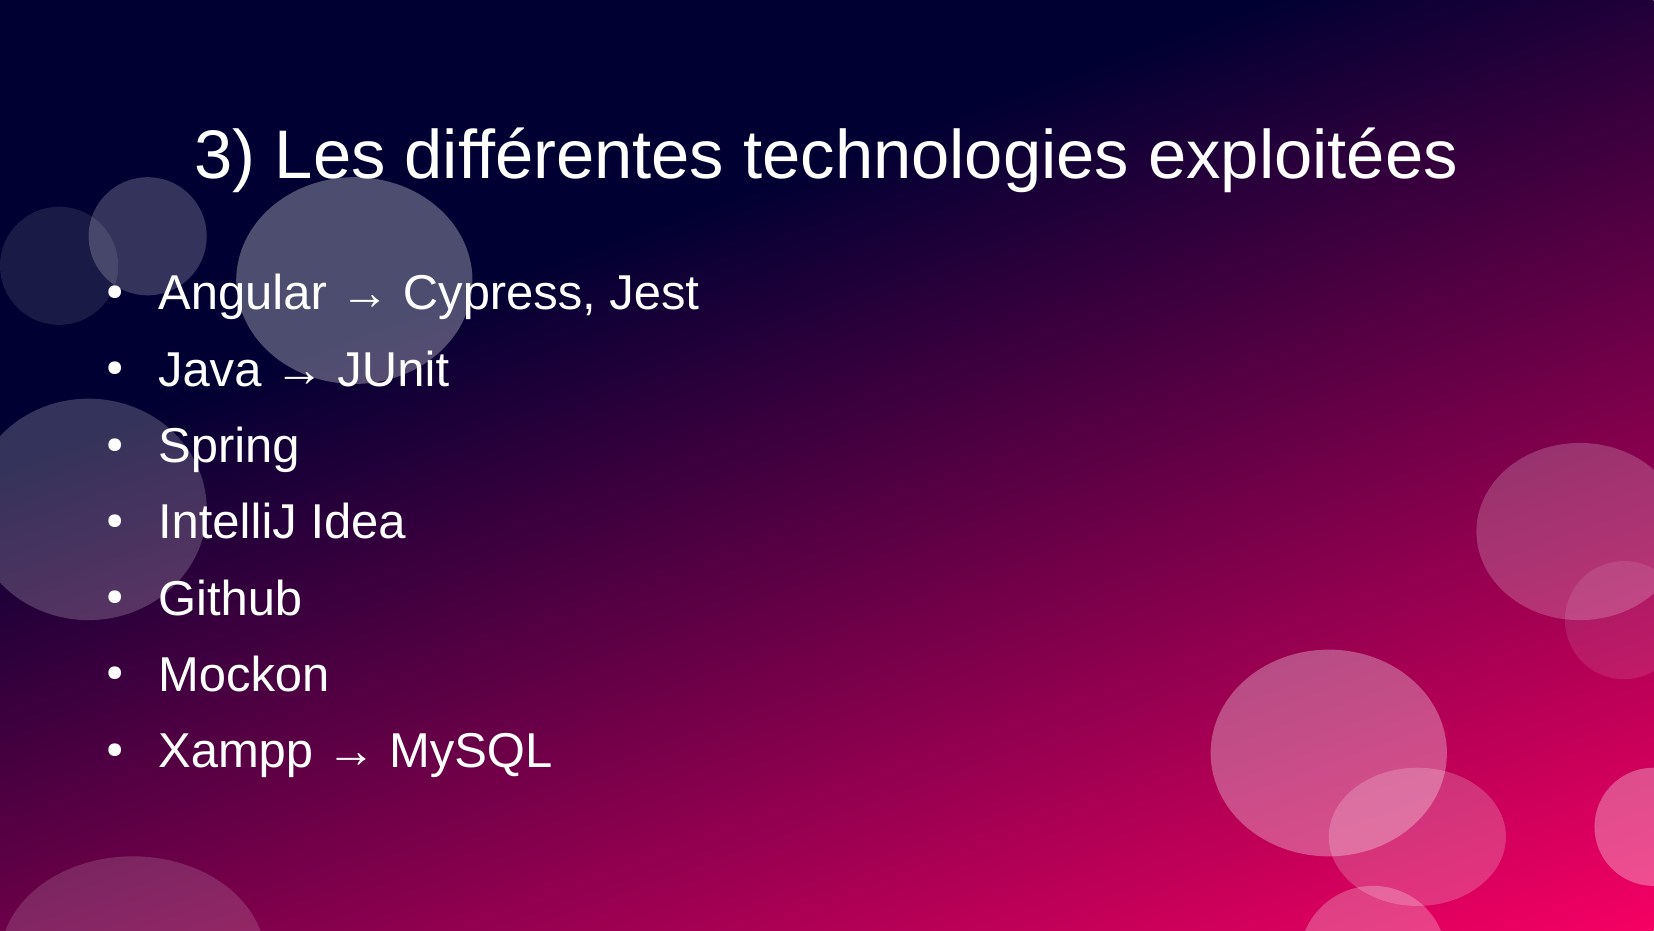

# 3) Les différentes technologies exploitées
Angular → Cypress, Jest
Java → JUnit
Spring
IntelliJ Idea
Github
Mockon
Xampp → MySQL